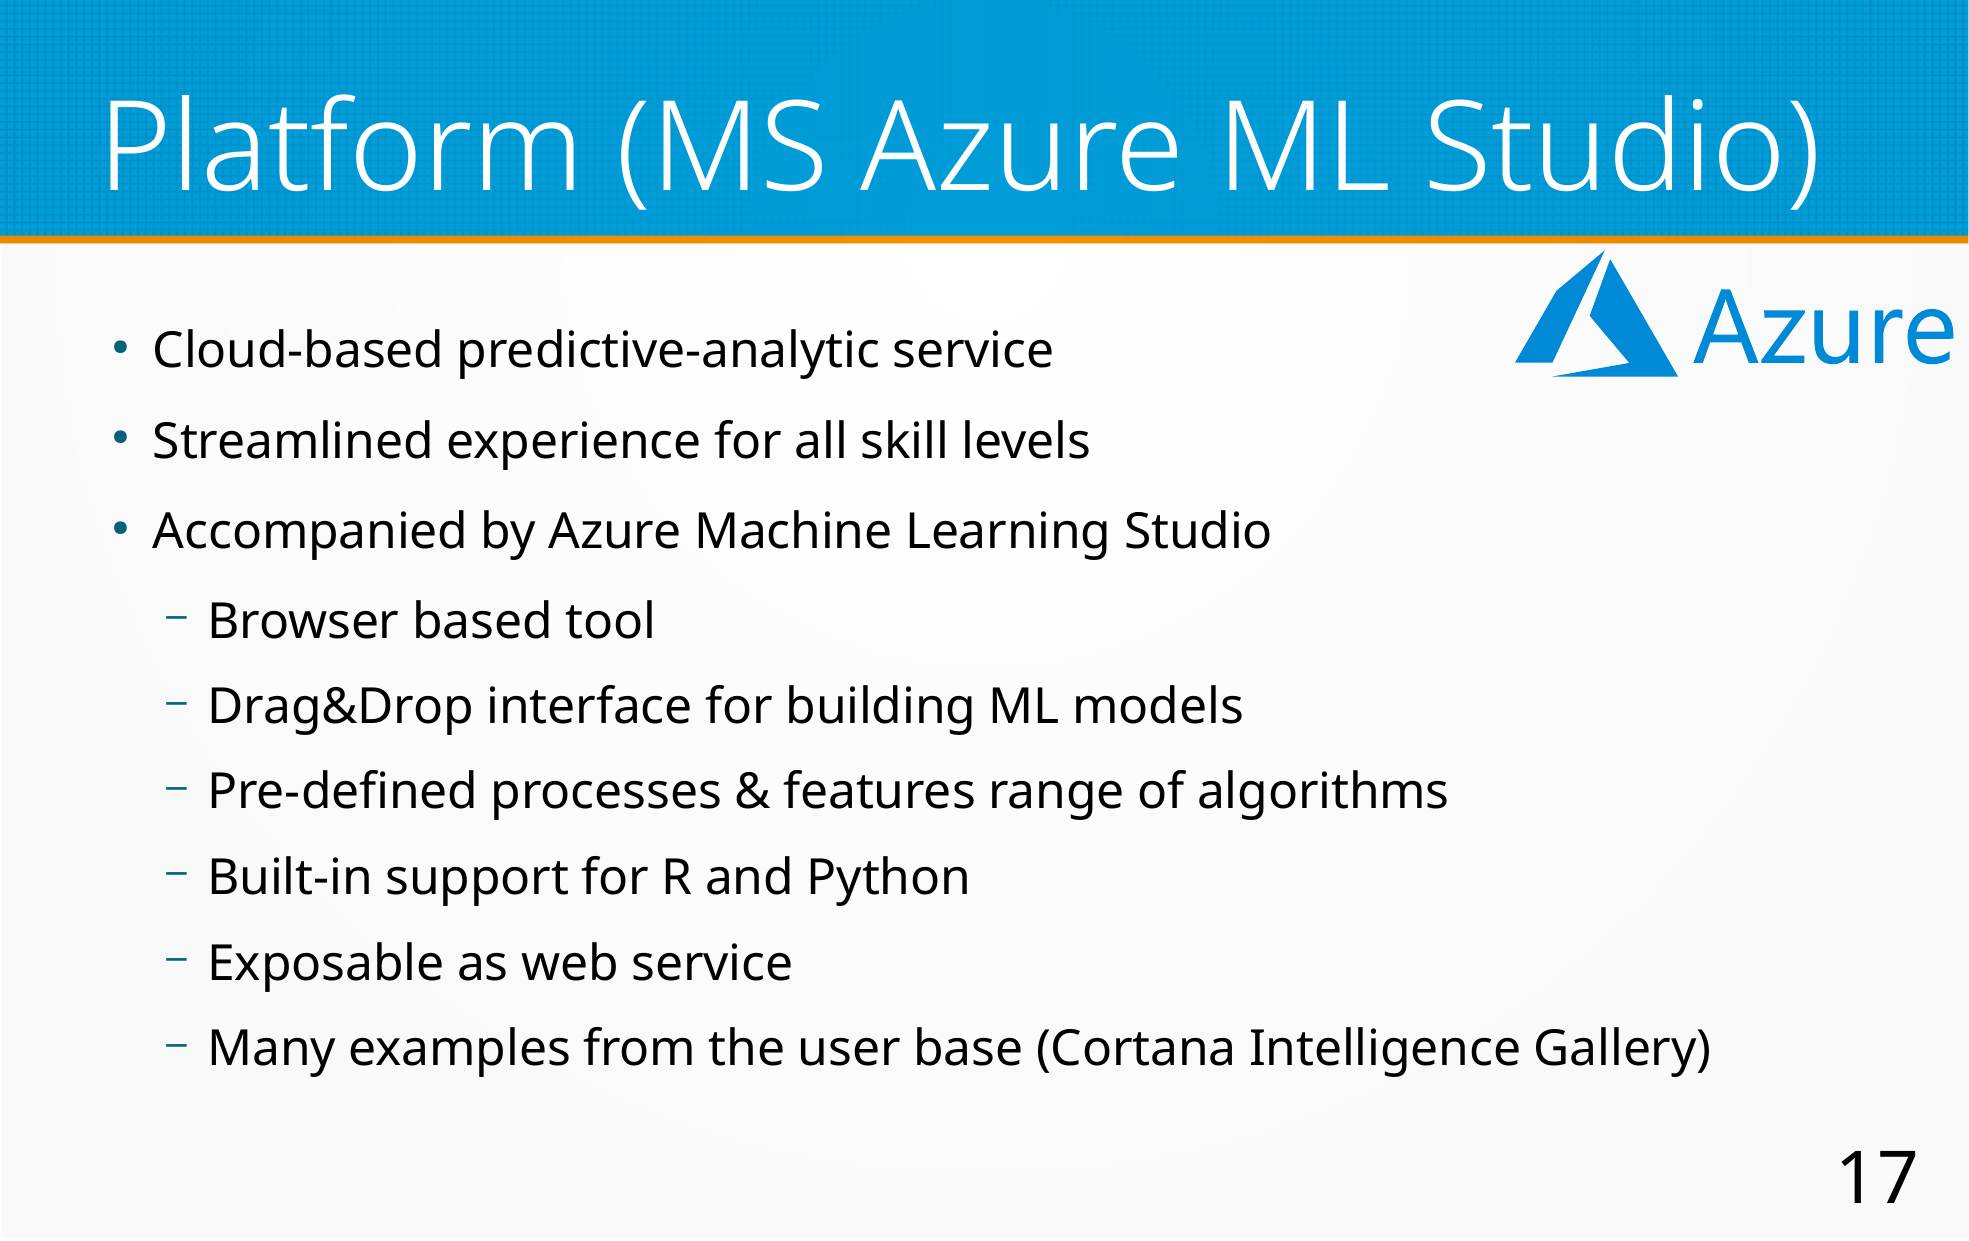

# Platform (MS Azure ML Studio)
Cloud-based predictive-analytic service
Streamlined experience for all skill levels
Accompanied by Azure Machine Learning Studio
Browser based tool
Drag&Drop interface for building ML models
Pre-defined processes & features range of algorithms
Built-in support for R and Python
Exposable as web service
Many examples from the user base (Cortana Intelligence Gallery)
17